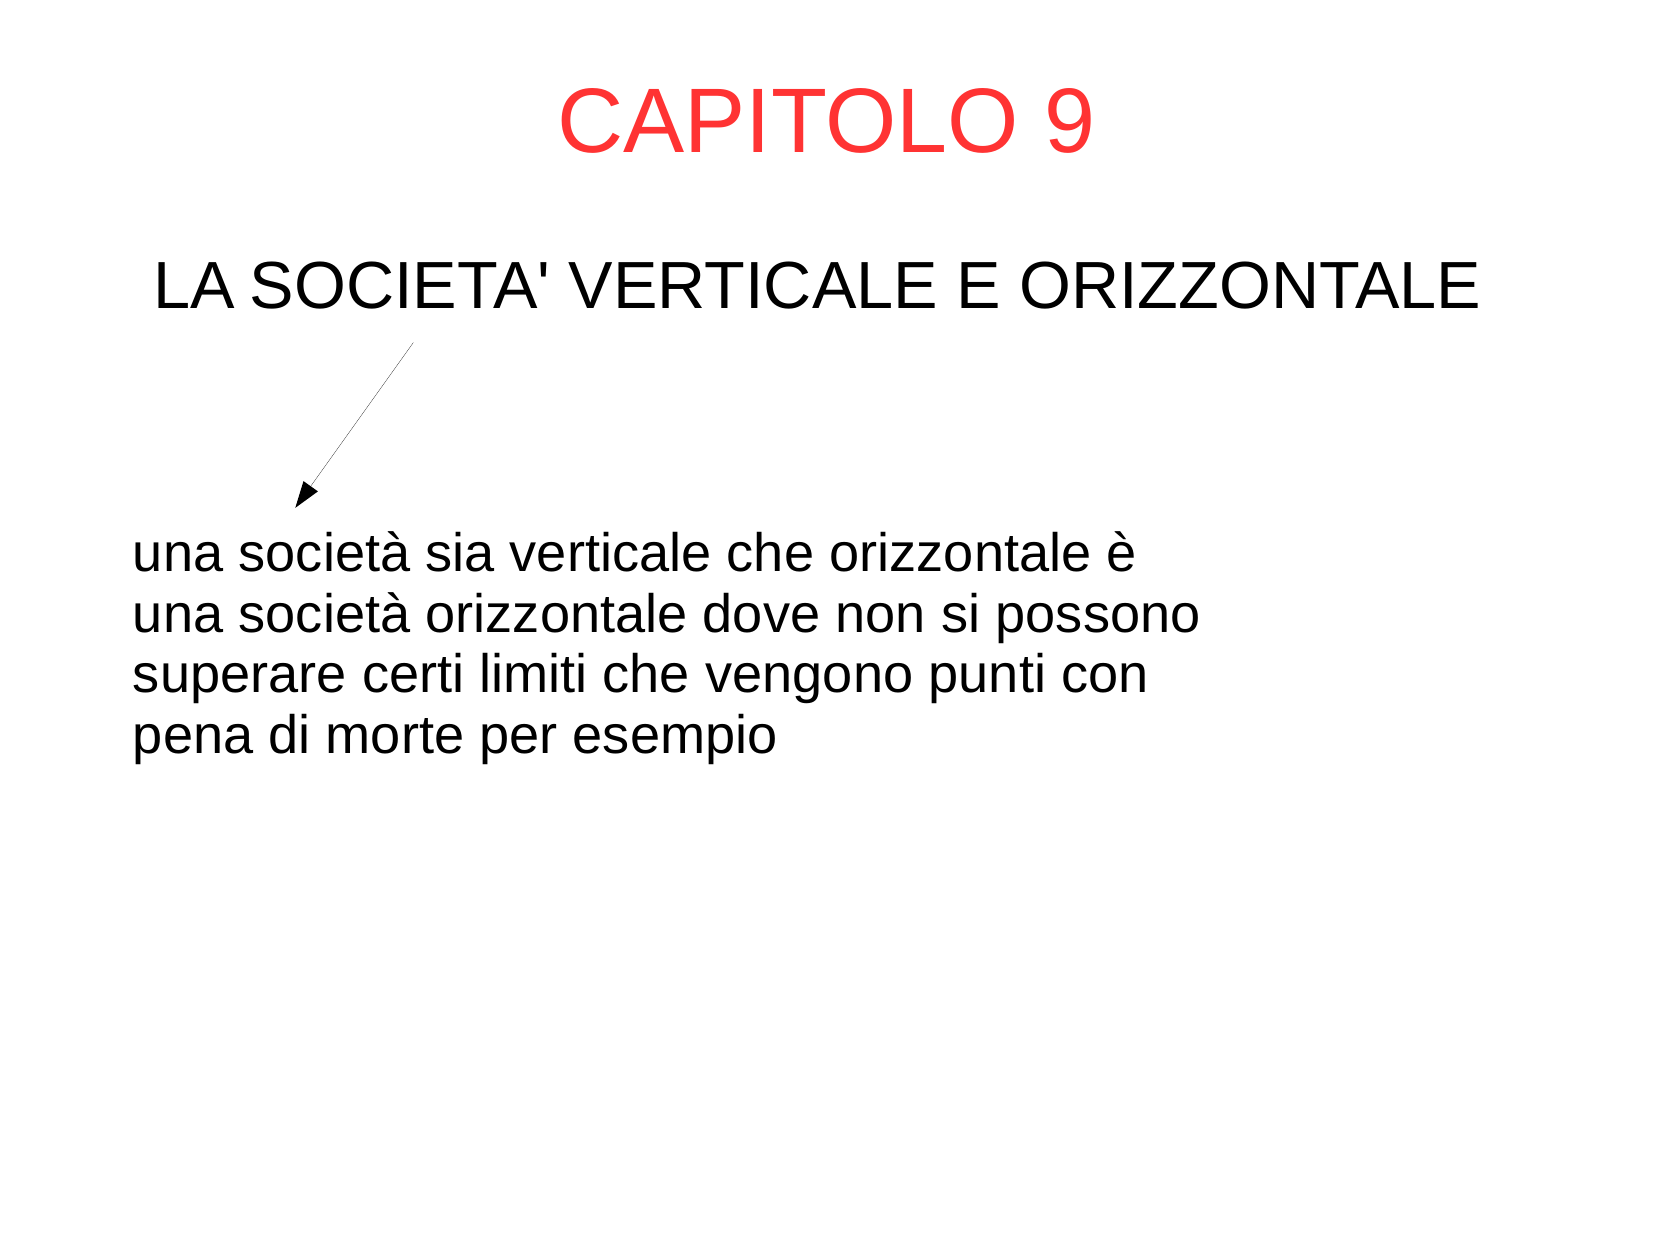

# CAPITOLO 9
LA SOCIETA' VERTICALE E ORIZZONTALE
una società sia verticale che orizzontale è una società orizzontale dove non si possono superare certi limiti che vengono punti con pena di morte per esempio